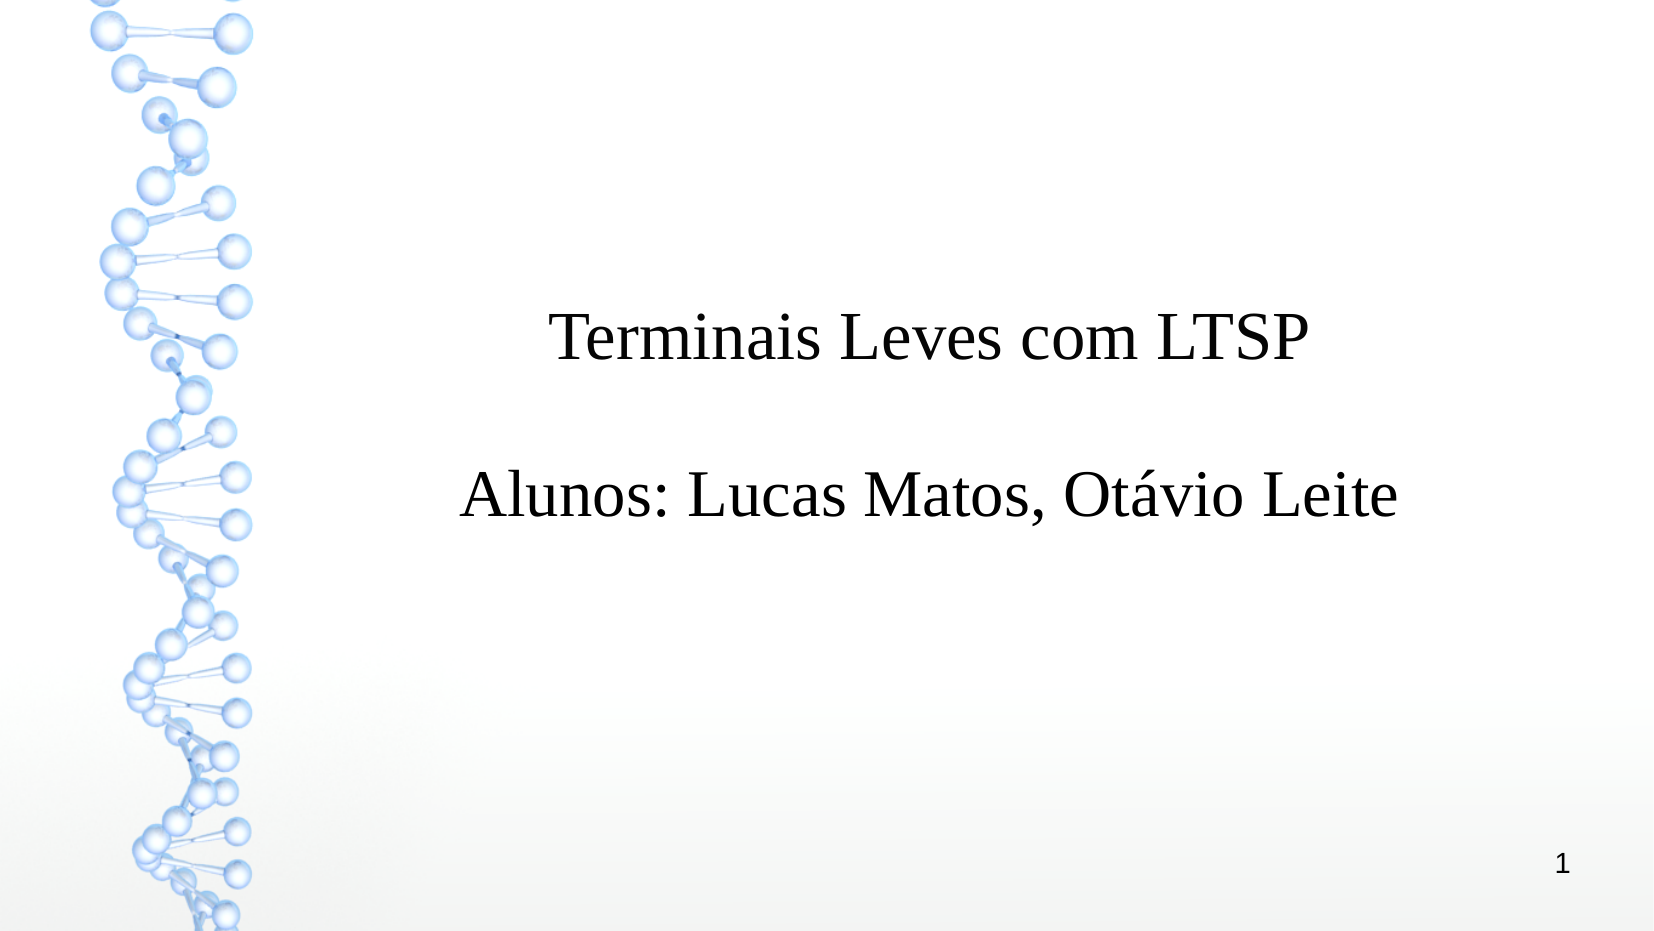

Alunos: Lucas Matos, Otávio Leite
# Terminais Leves com LTSP
1